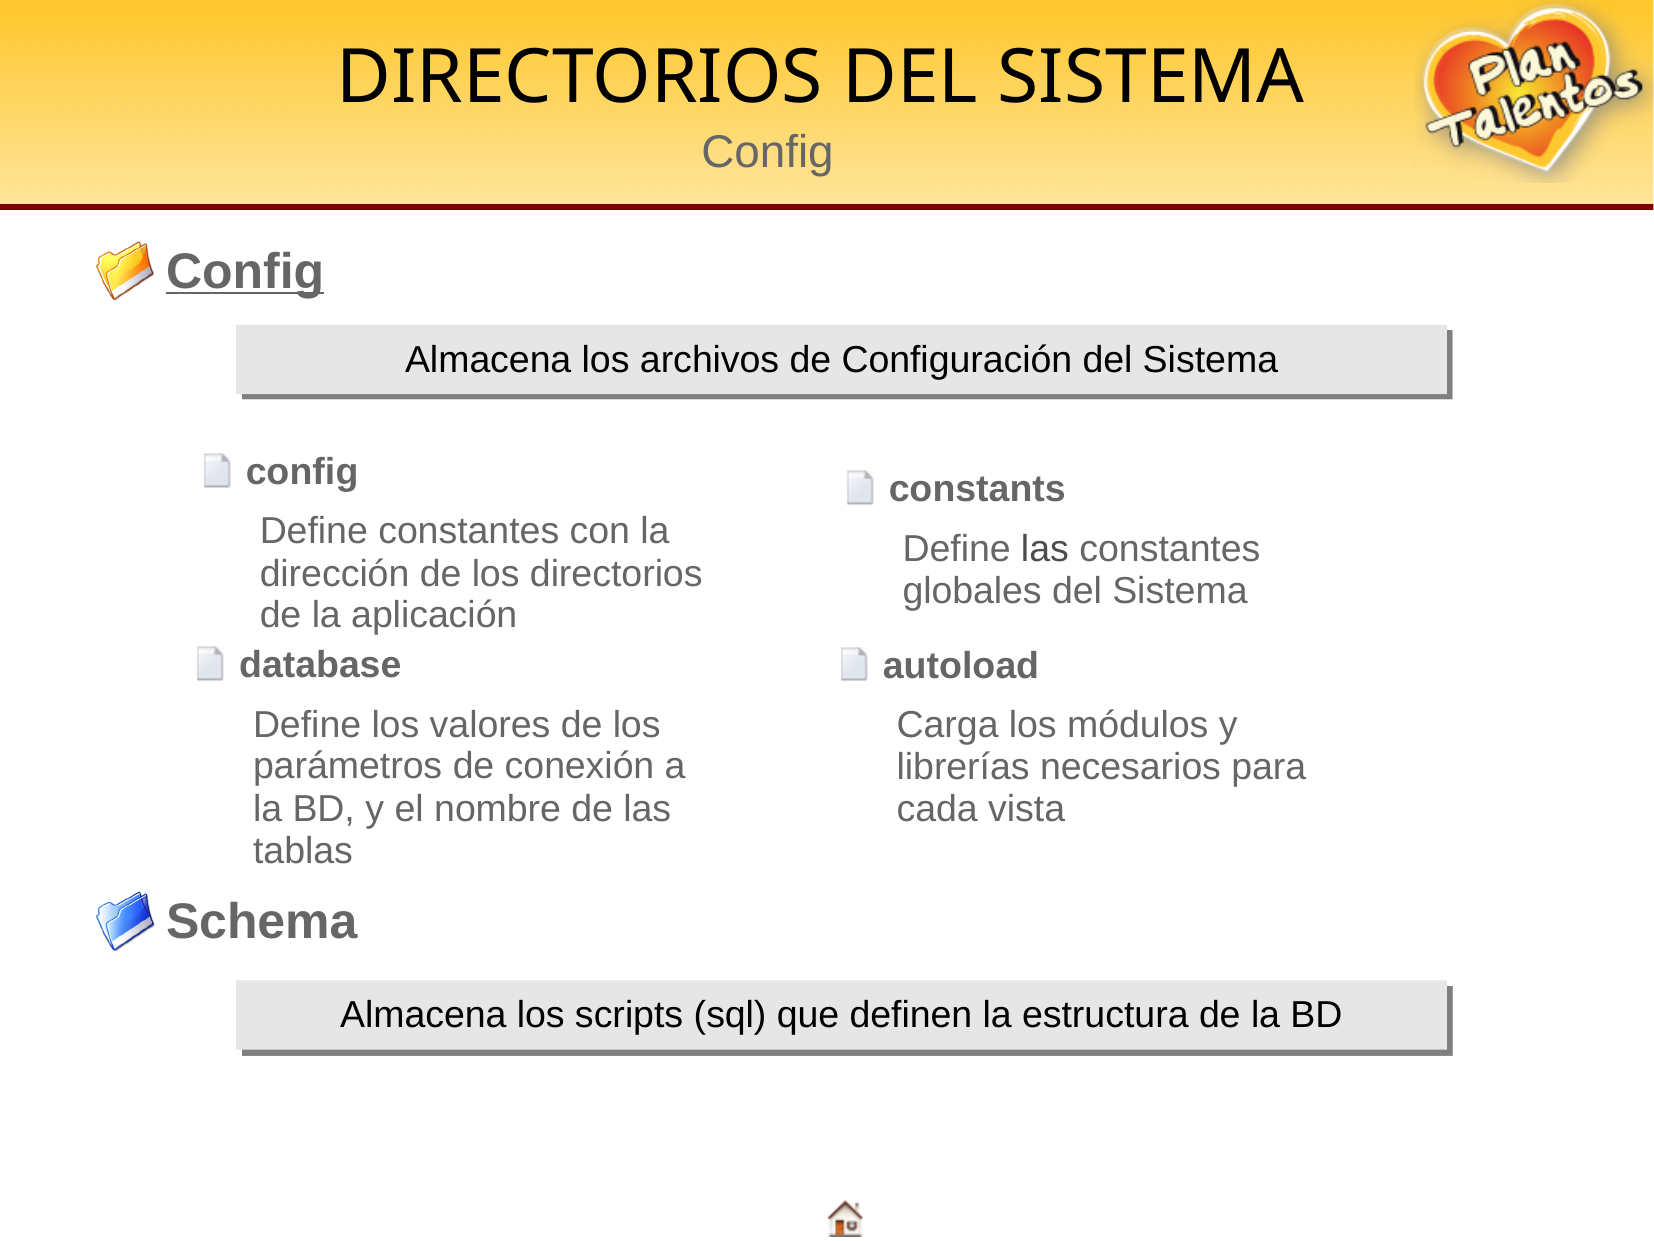

# DIRECTORIOS DEL SISTEMA
Config
Config
Almacena los archivos de Configuración del Sistema
config
Define constantes con la dirección de los directorios de la aplicación
constants
Define las constantes globales del Sistema
database
Define los valores de los parámetros de conexión a la BD, y el nombre de las tablas
autoload
Carga los módulos y librerías necesarios para cada vista
Schema
Almacena los scripts (sql) que definen la estructura de la BD